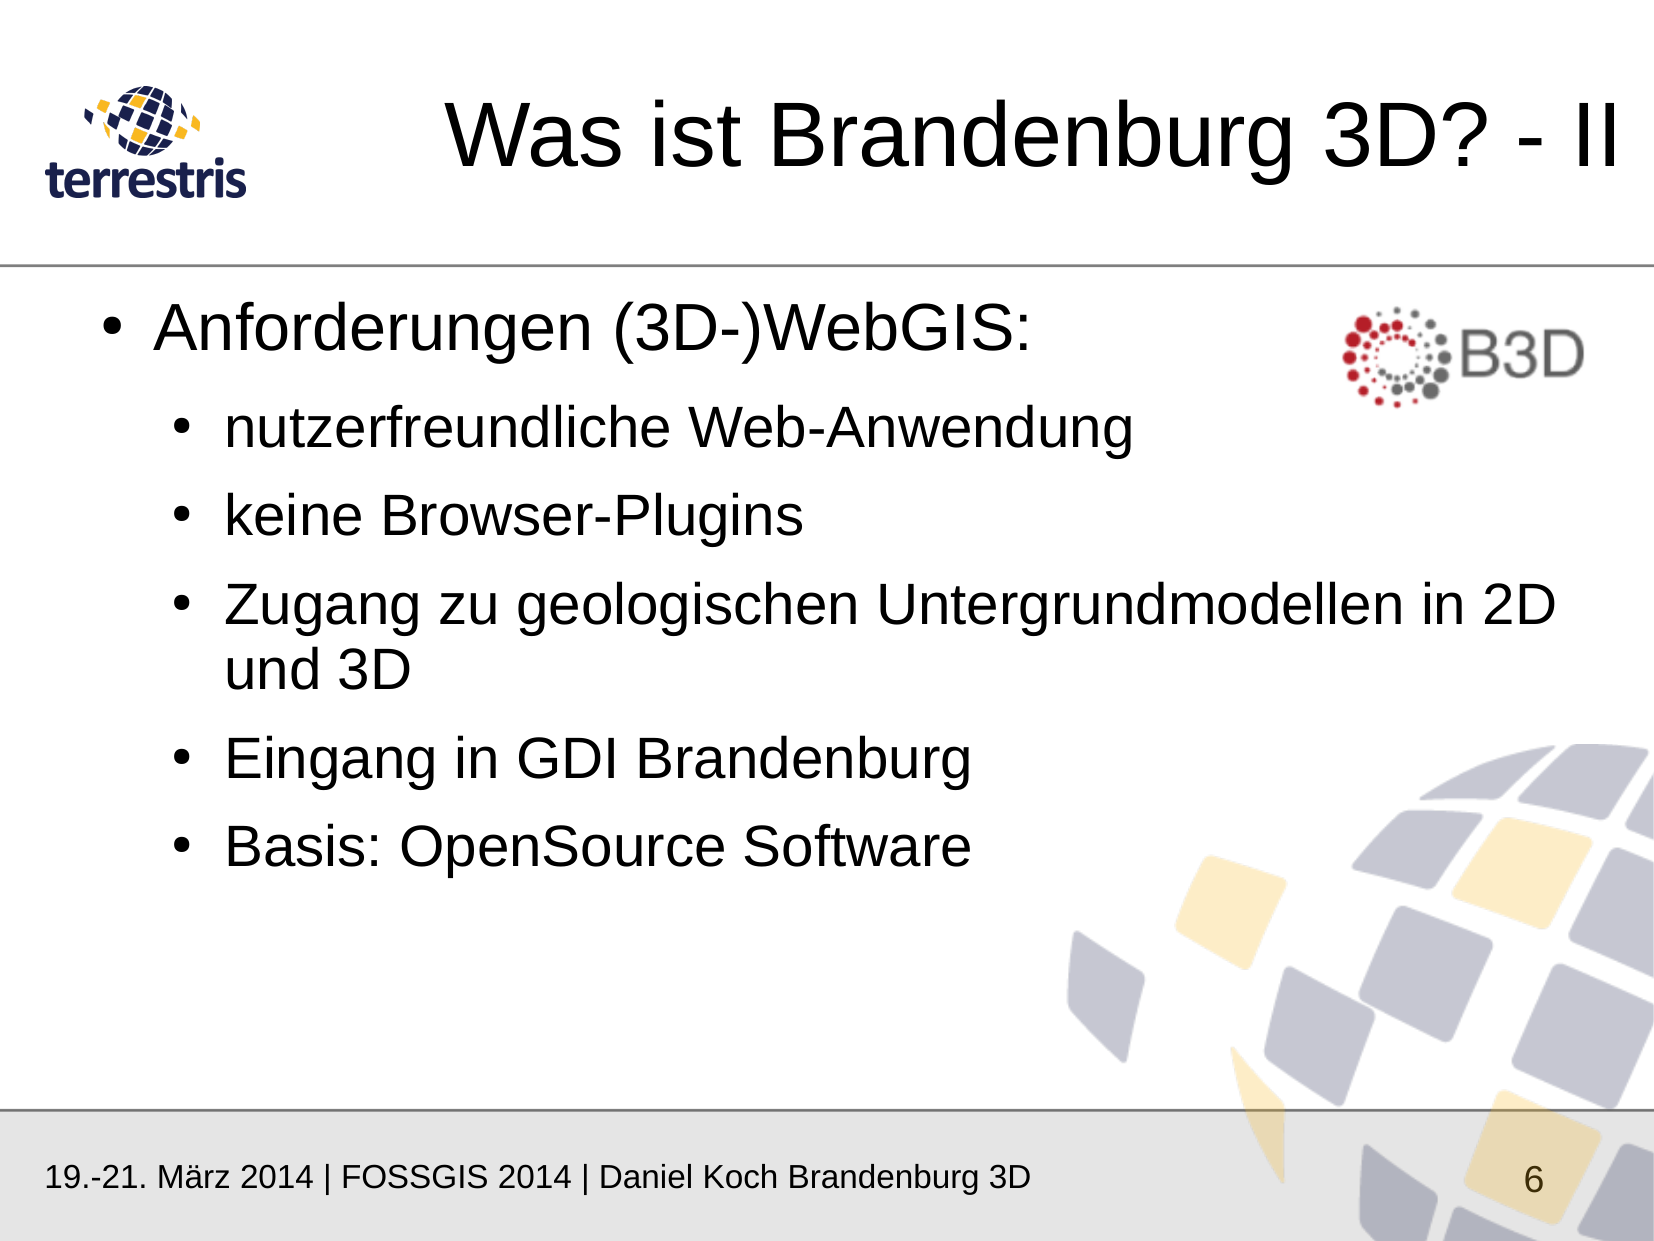

# Was ist Brandenburg 3D? - II
Anforderungen (3D-)WebGIS:
nutzerfreundliche Web-Anwendung
keine Browser-Plugins
Zugang zu geologischen Untergrundmodellen in 2D und 3D
Eingang in GDI Brandenburg
Basis: OpenSource Software